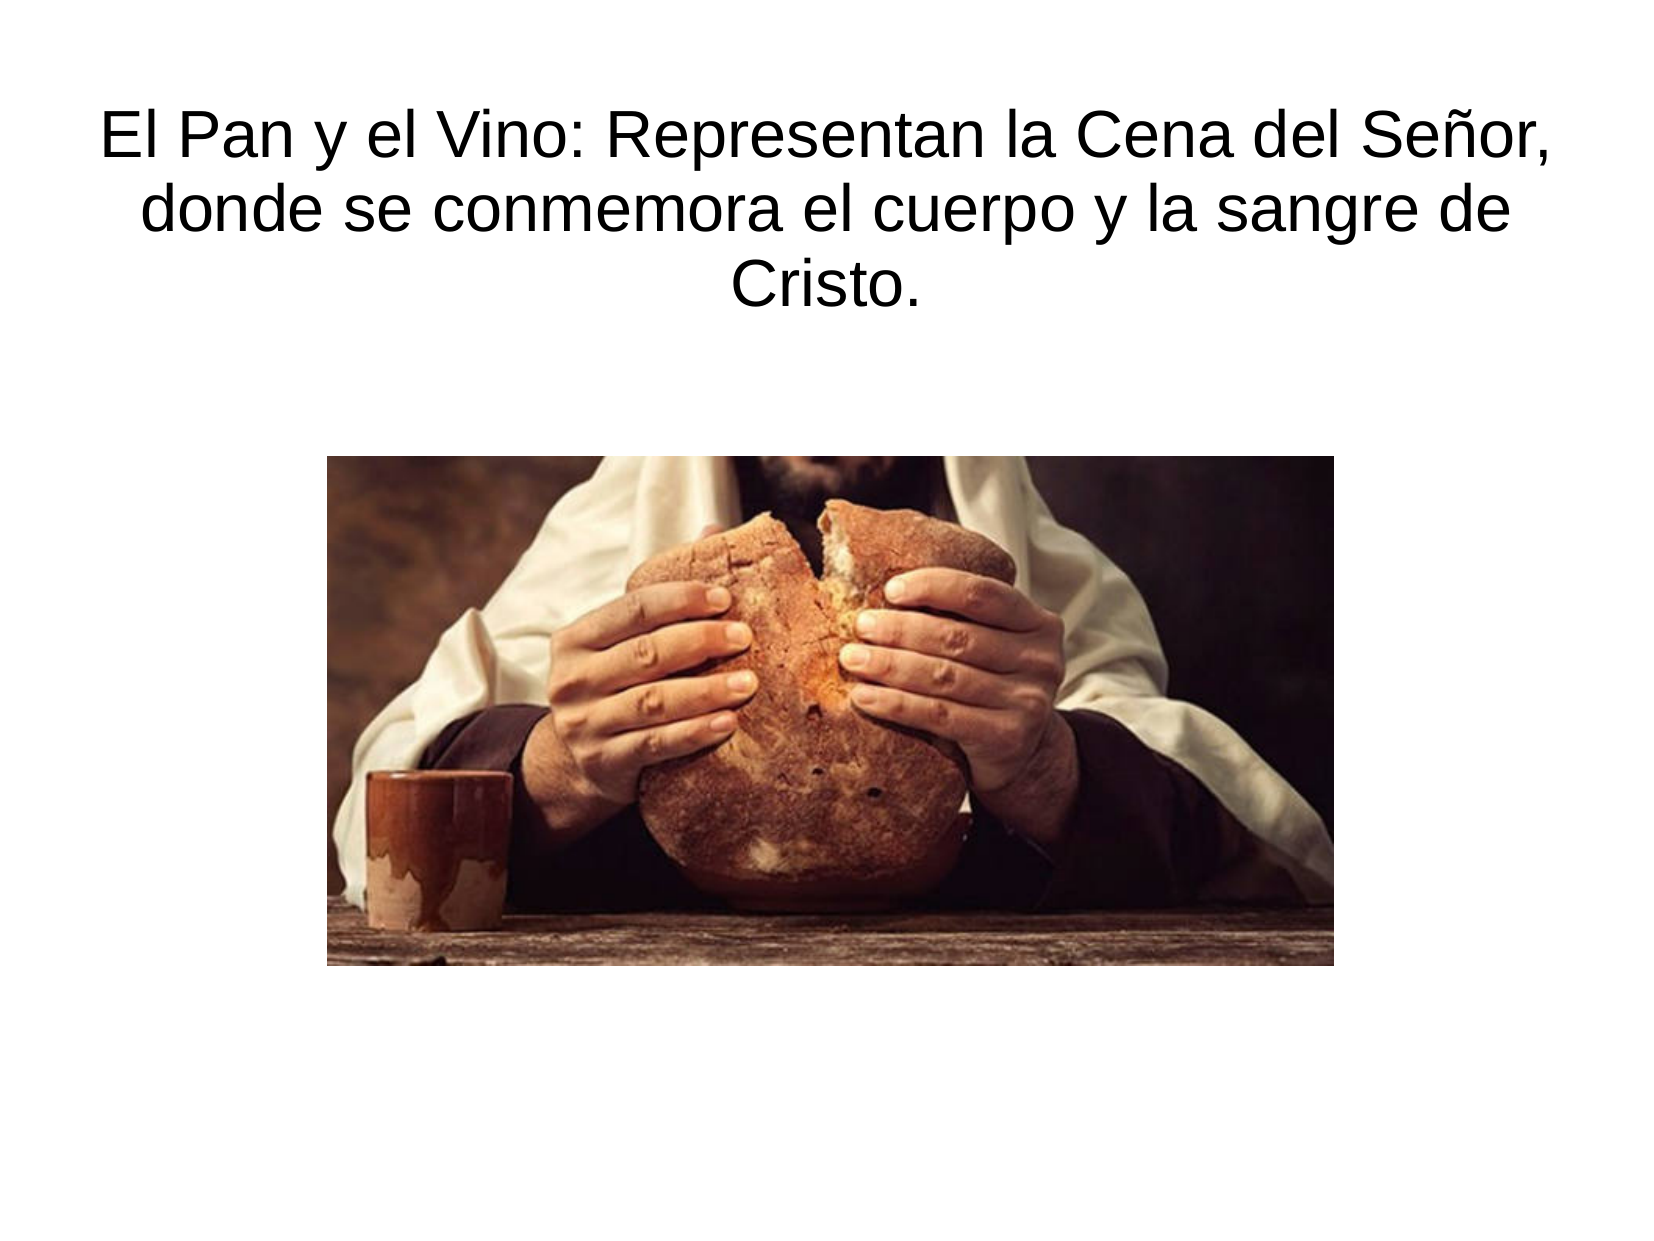

# El Pan y el Vino: Representan la Cena del Señor, donde se conmemora el cuerpo y la sangre de Cristo.